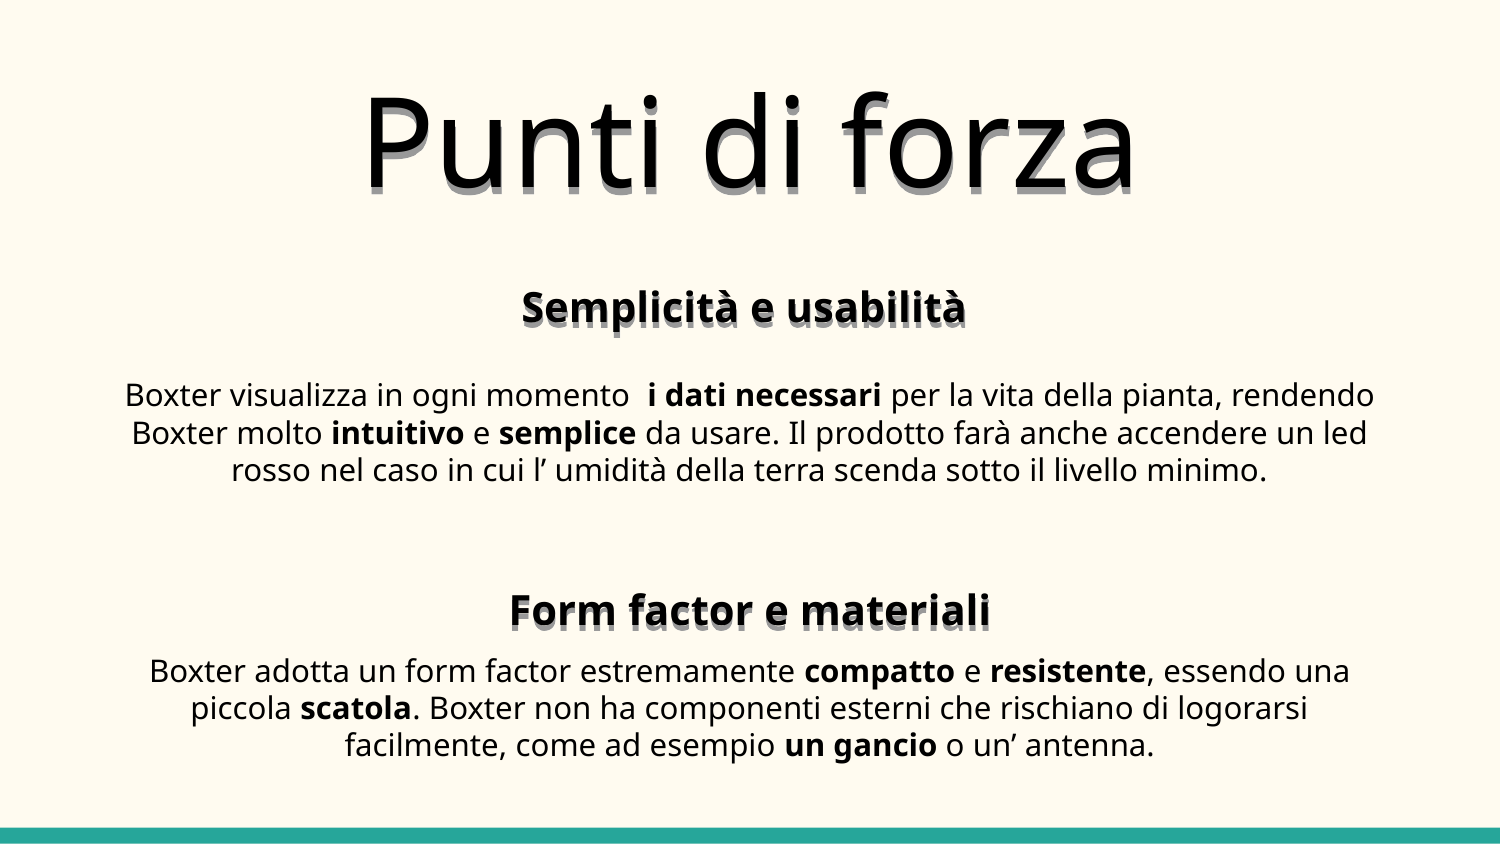

# Punti di forza
Semplicità e usabilità
Boxter visualizza in ogni momento i dati necessari per la vita della pianta, rendendo Boxter molto intuitivo e semplice da usare. Il prodotto farà anche accendere un led rosso nel caso in cui l’ umidità della terra scenda sotto il livello minimo.
Form factor e materiali
Boxter adotta un form factor estremamente compatto e resistente, essendo una piccola scatola. Boxter non ha componenti esterni che rischiano di logorarsi facilmente, come ad esempio un gancio o un’ antenna.